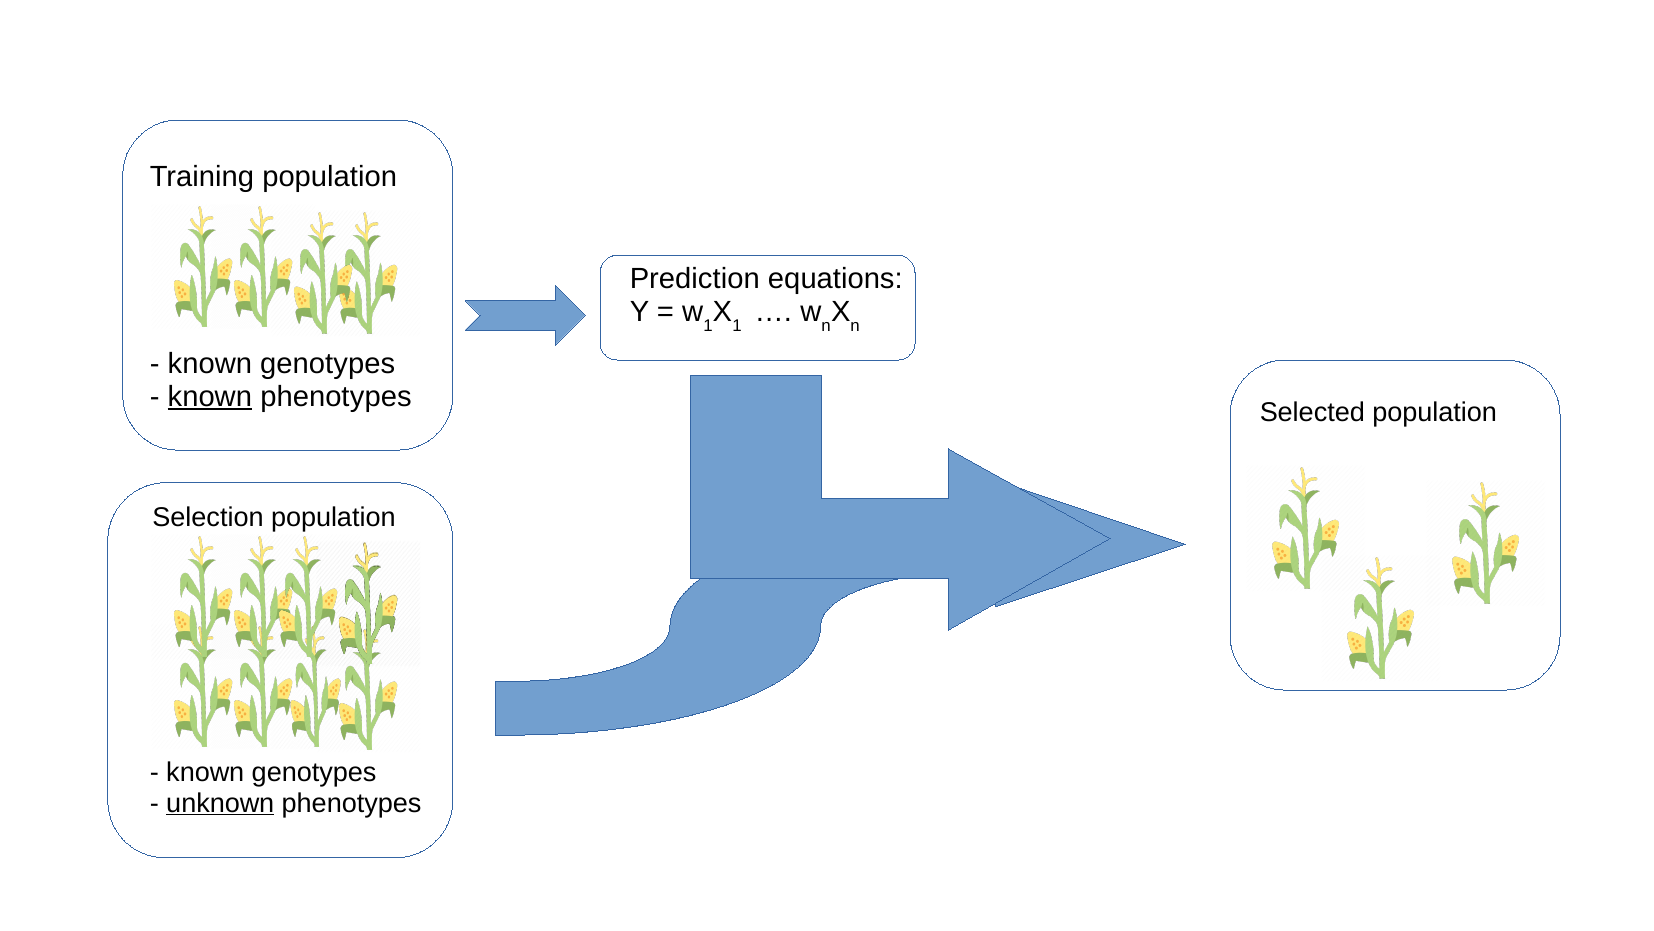

Training population
Prediction equations:
Y = w1X1 …. wnXn
- known genotypes
- known phenotypes
Selected population
Selection population
- known genotypes
- unknown phenotypes